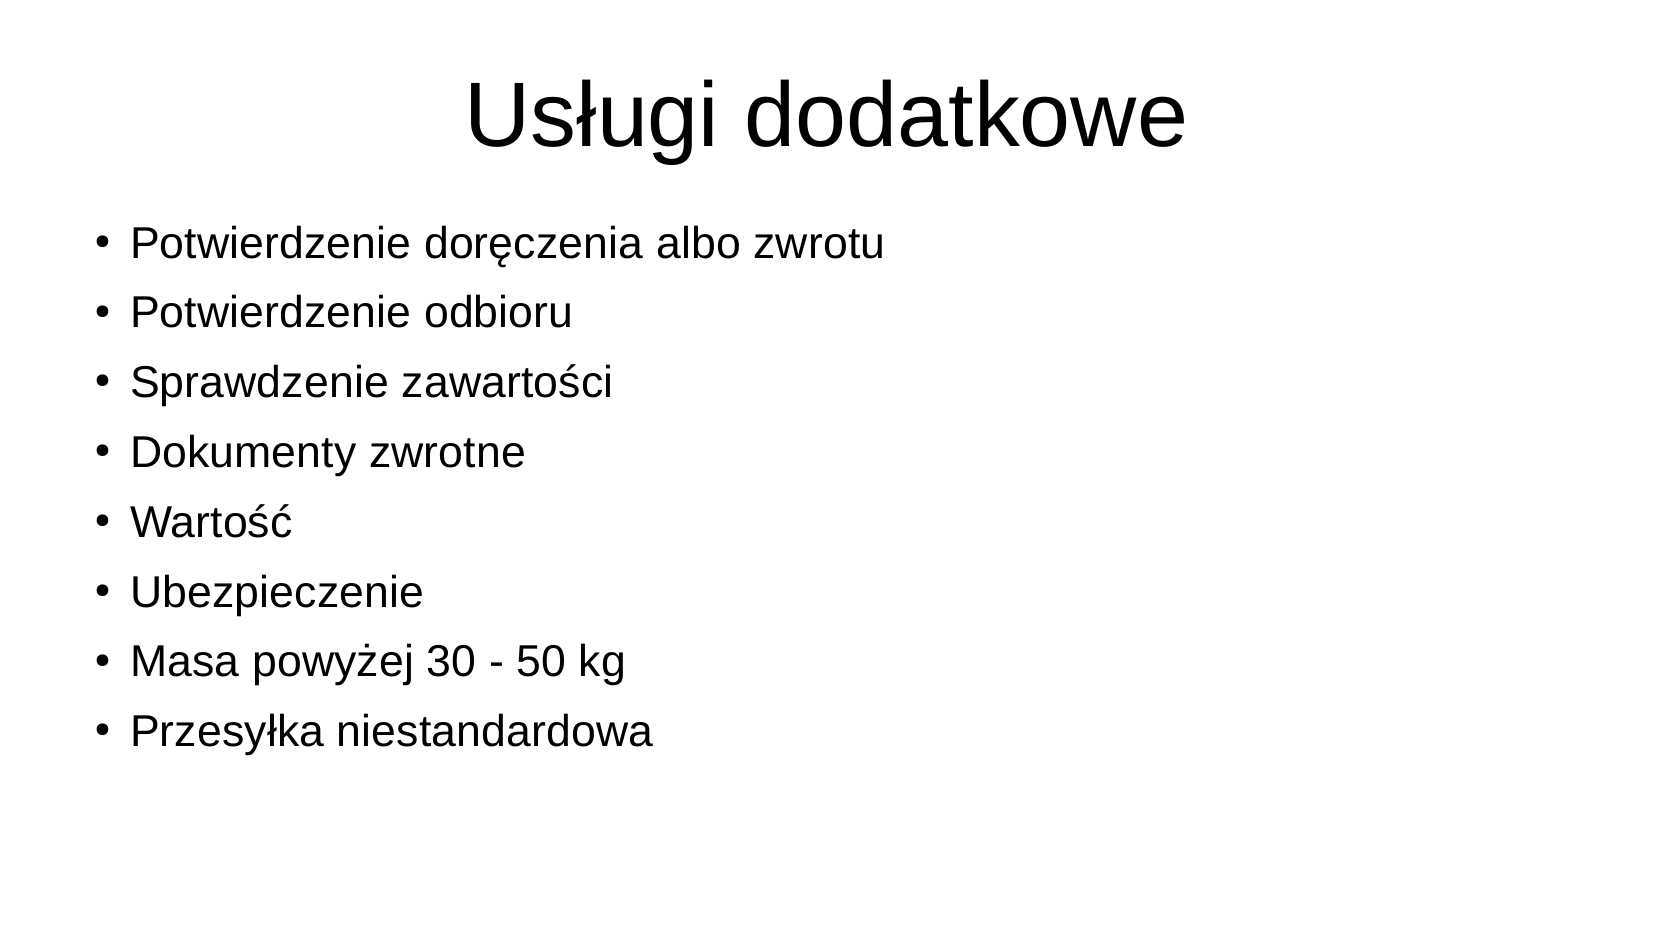

# Usługi dodatkowe
Potwierdzenie doręczenia albo zwrotu
Potwierdzenie odbioru
Sprawdzenie zawartości
Dokumenty zwrotne
Wartość
Ubezpieczenie
Masa powyżej 30 - 50 kg
Przesyłka niestandardowa